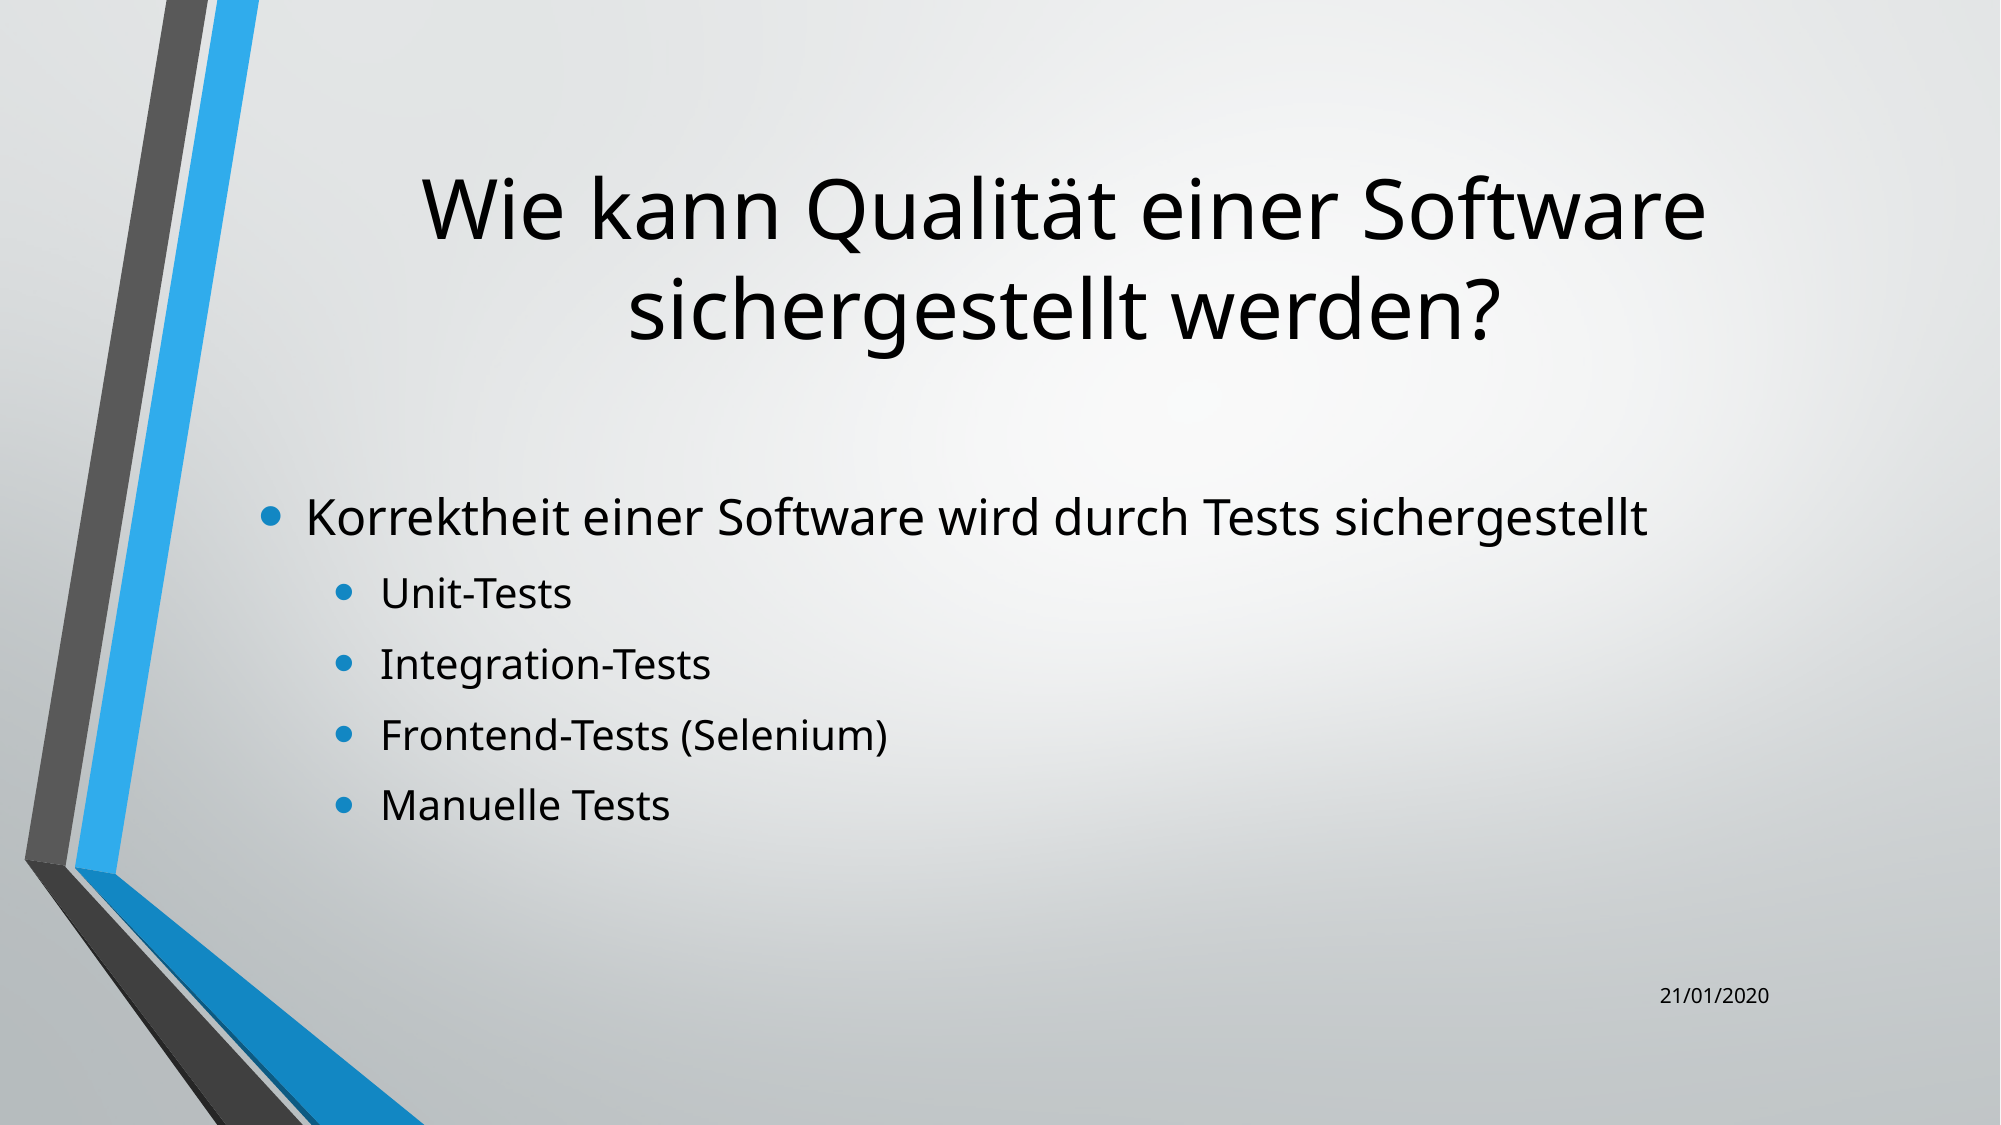

Wie kann Qualität einer Software sichergestellt werden?
Korrektheit einer Software wird durch Tests sichergestellt
Unit-Tests
Integration-Tests
Frontend-Tests (Selenium)
Manuelle Tests
21/01/2020